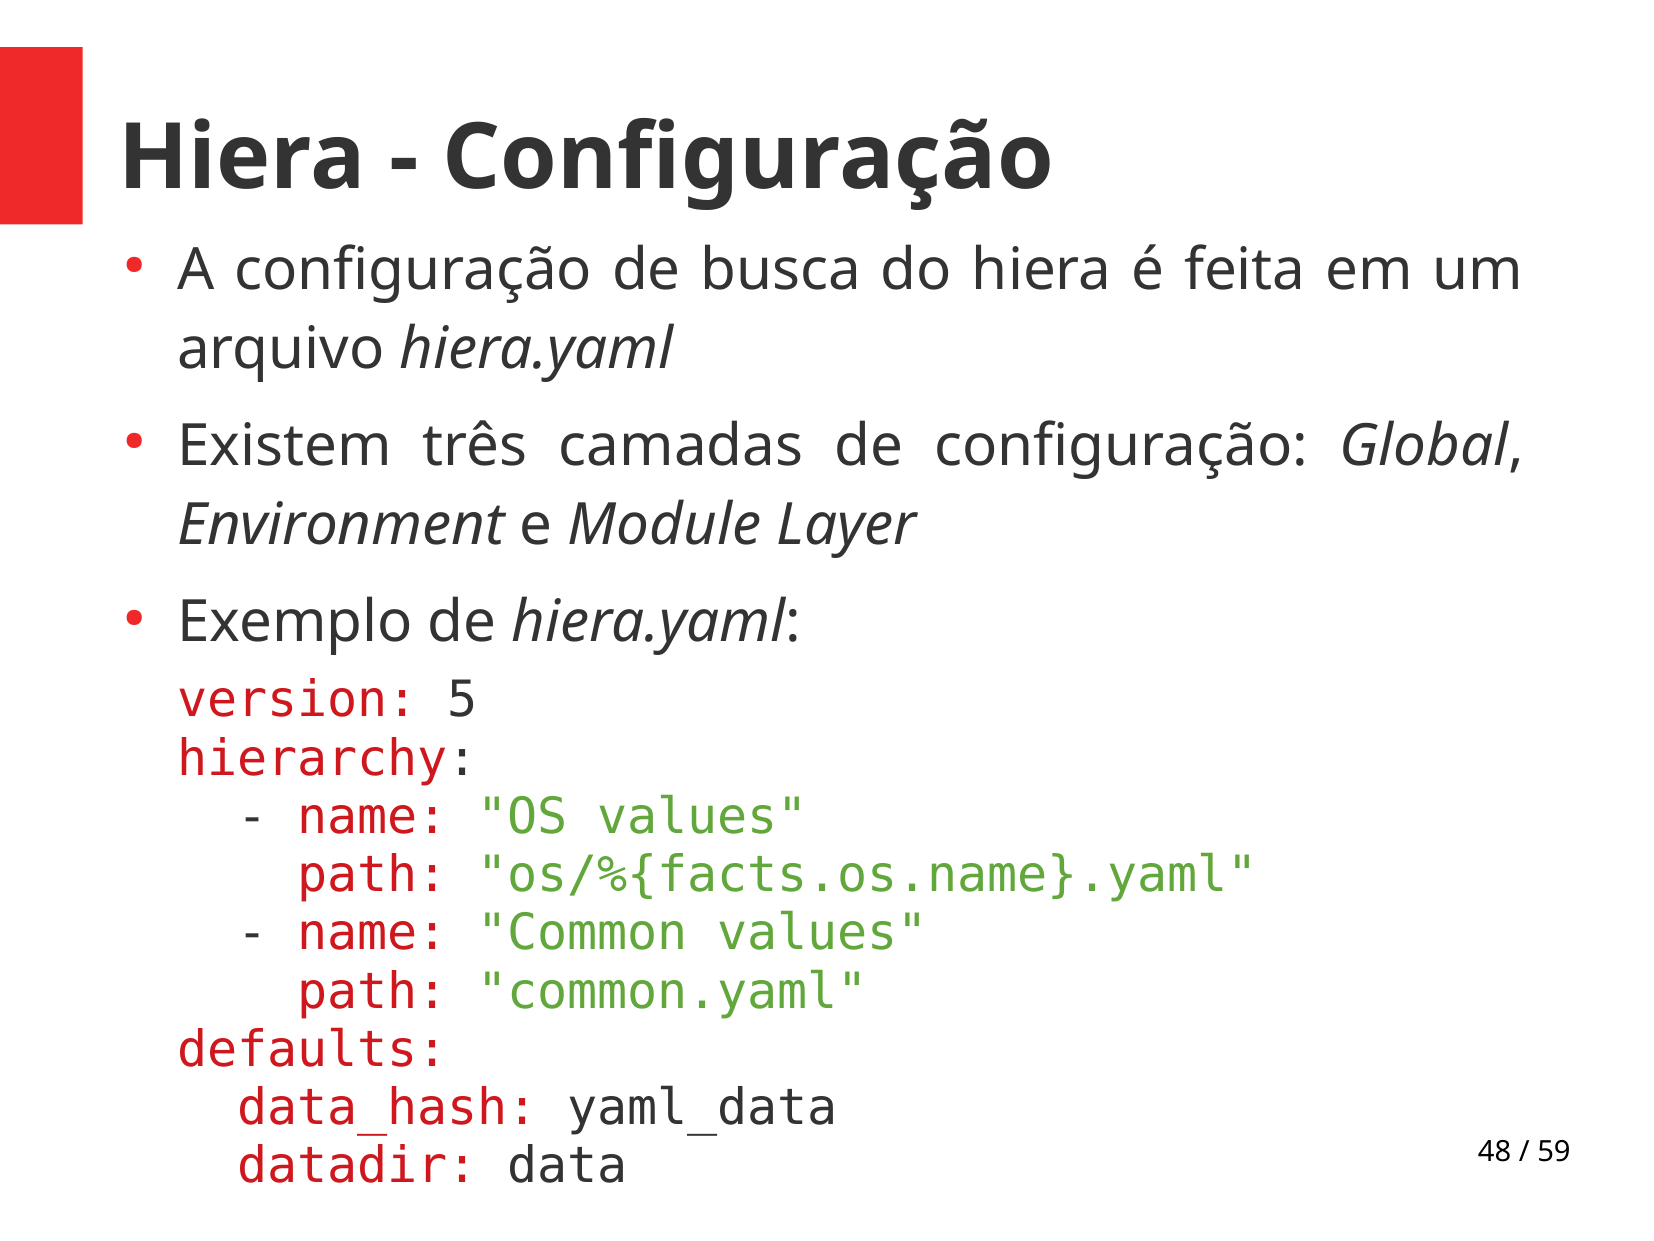

# Hiera - Configuração
A configuração de busca do hiera é feita em um arquivo hiera.yaml
Existem três camadas de configuração: Global, Environment e Module Layer
Exemplo de hiera.yaml:
version: 5
hierarchy:
 - name: "OS values"
 path: "os/%{facts.os.name}.yaml"
 - name: "Common values"
 path: "common.yaml"
defaults:
 data_hash: yaml_data
 datadir: data
48